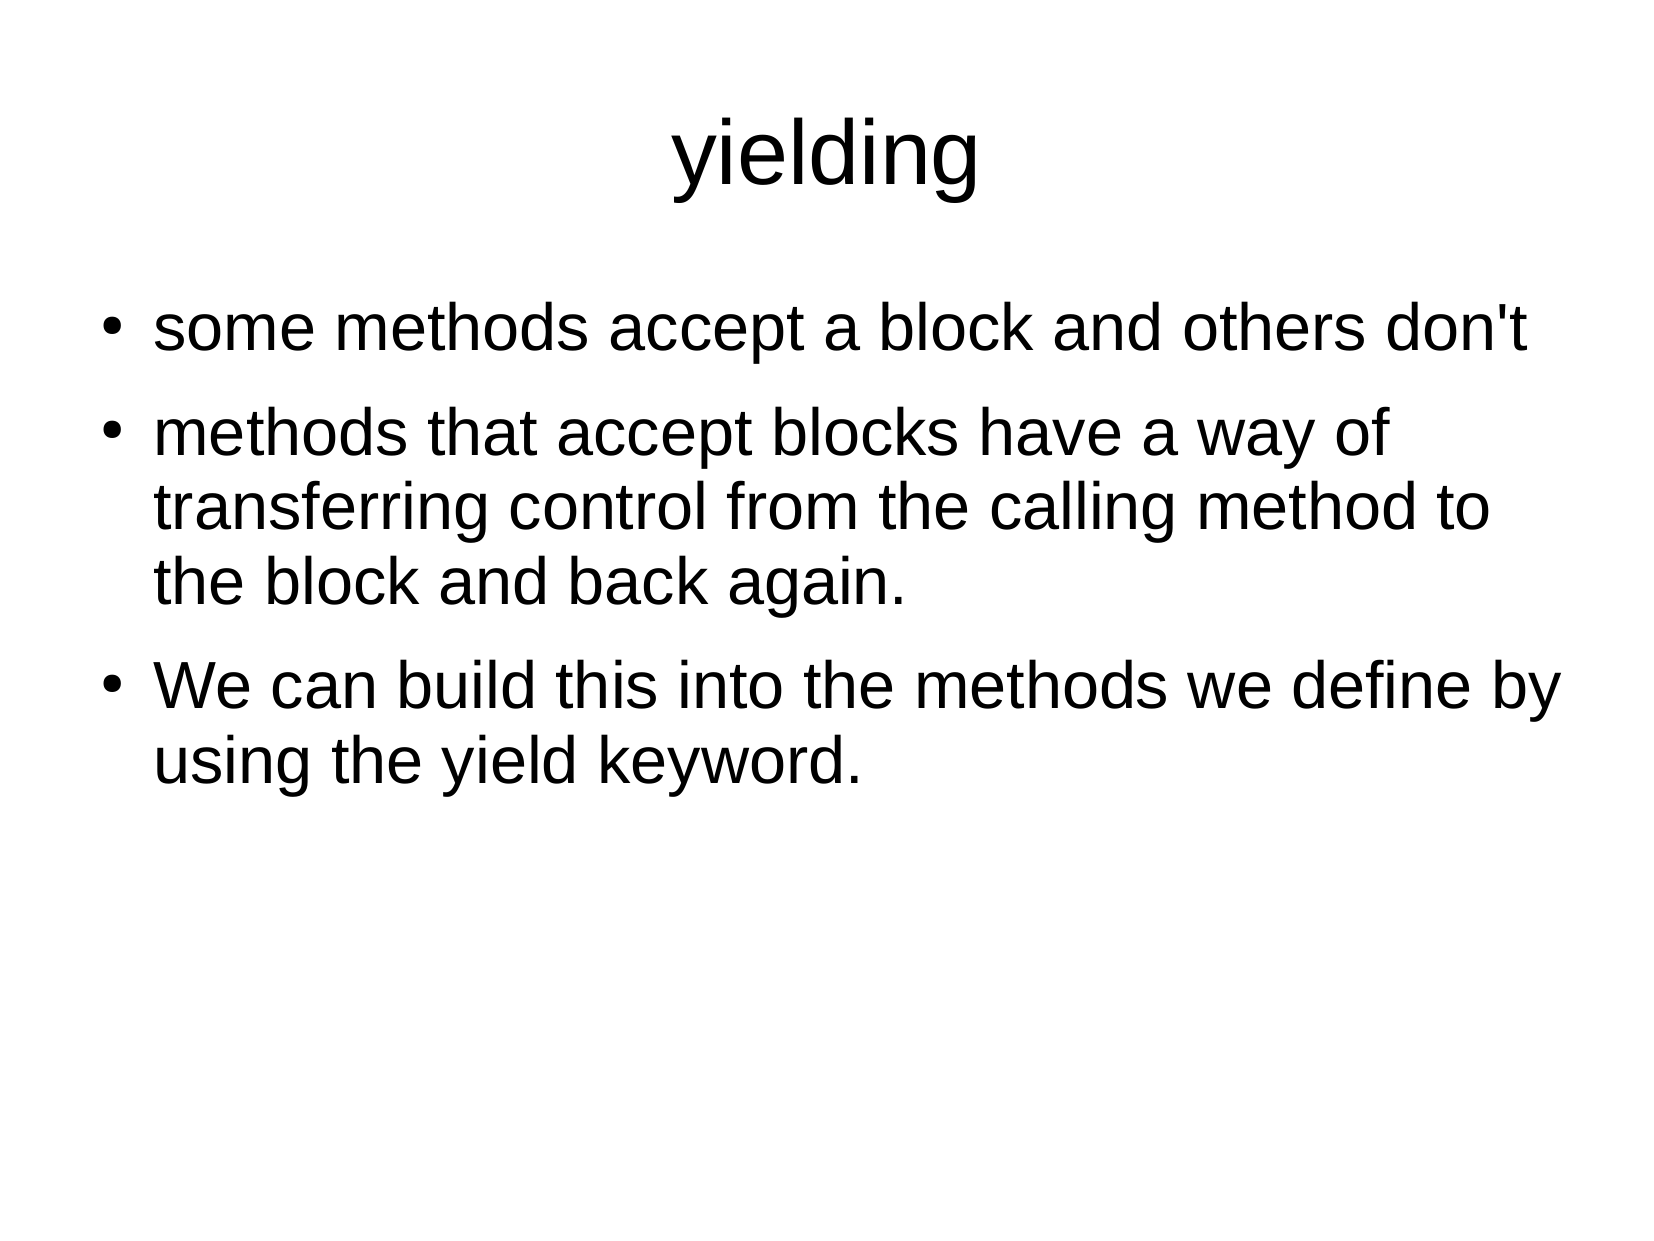

# yielding
some methods accept a block and others don't
methods that accept blocks have a way of transferring control from the calling method to the block and back again.
We can build this into the methods we define by using the yield keyword.